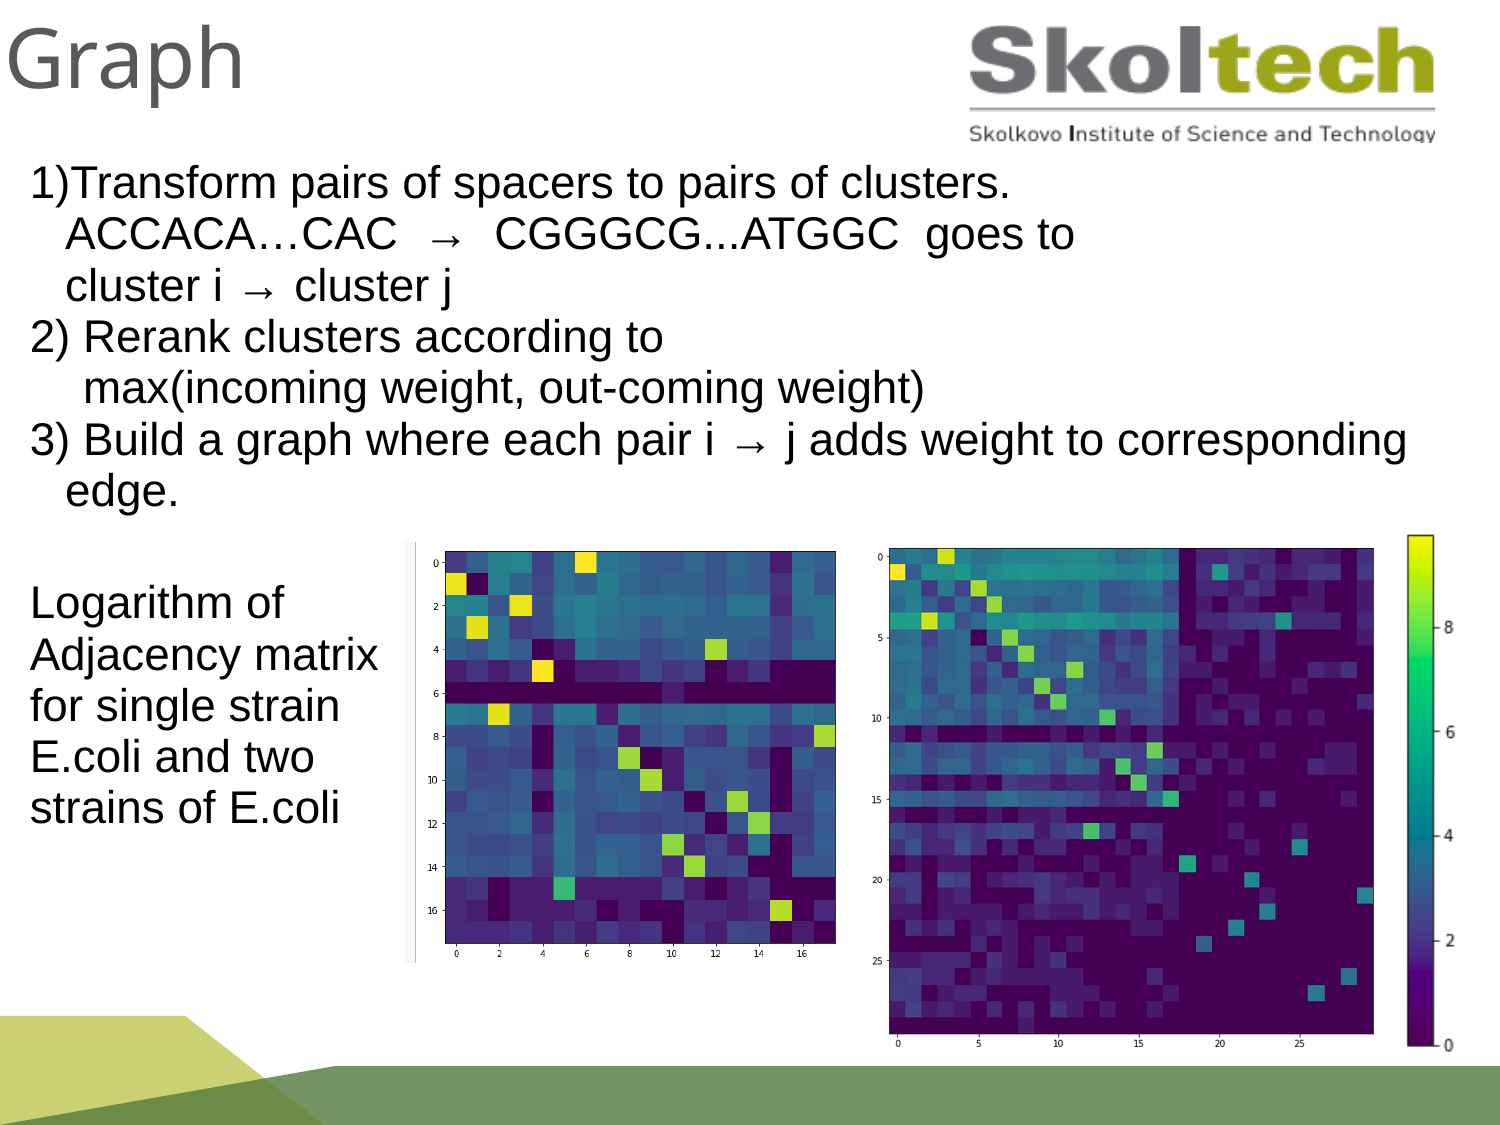

# Graph
Transform pairs of spacers to pairs of clusters.
ACCACA…CAC → CGGGCG...ATGGC goes to
cluster i → cluster j
 Rerank clusters according to
 max(incoming weight, out-coming weight)
 Build a graph where each pair i → j adds weight to corresponding edge.
Logarithm of Adjacency matrix for single strain E.coli and two strains of E.coli